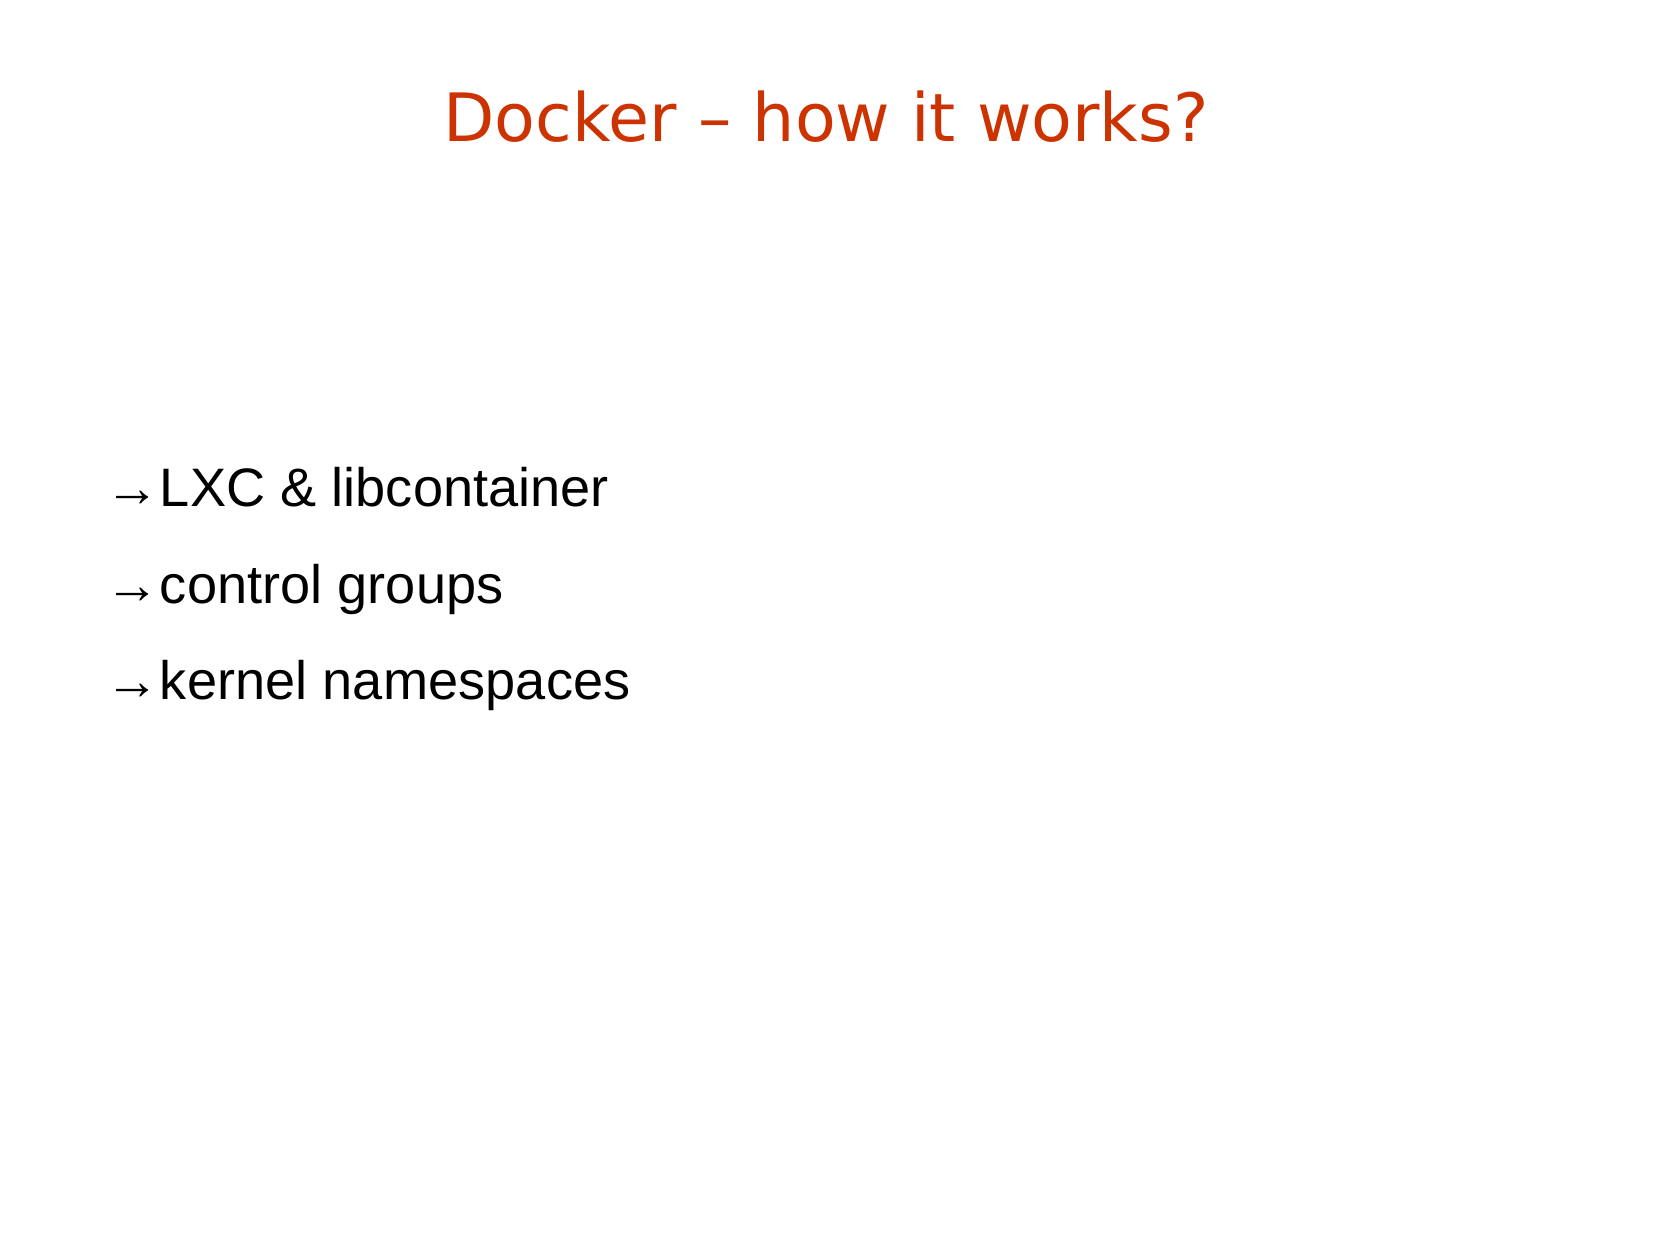

Docker – how it works?
→LXC & libcontainer
→control groups
→kernel namespaces